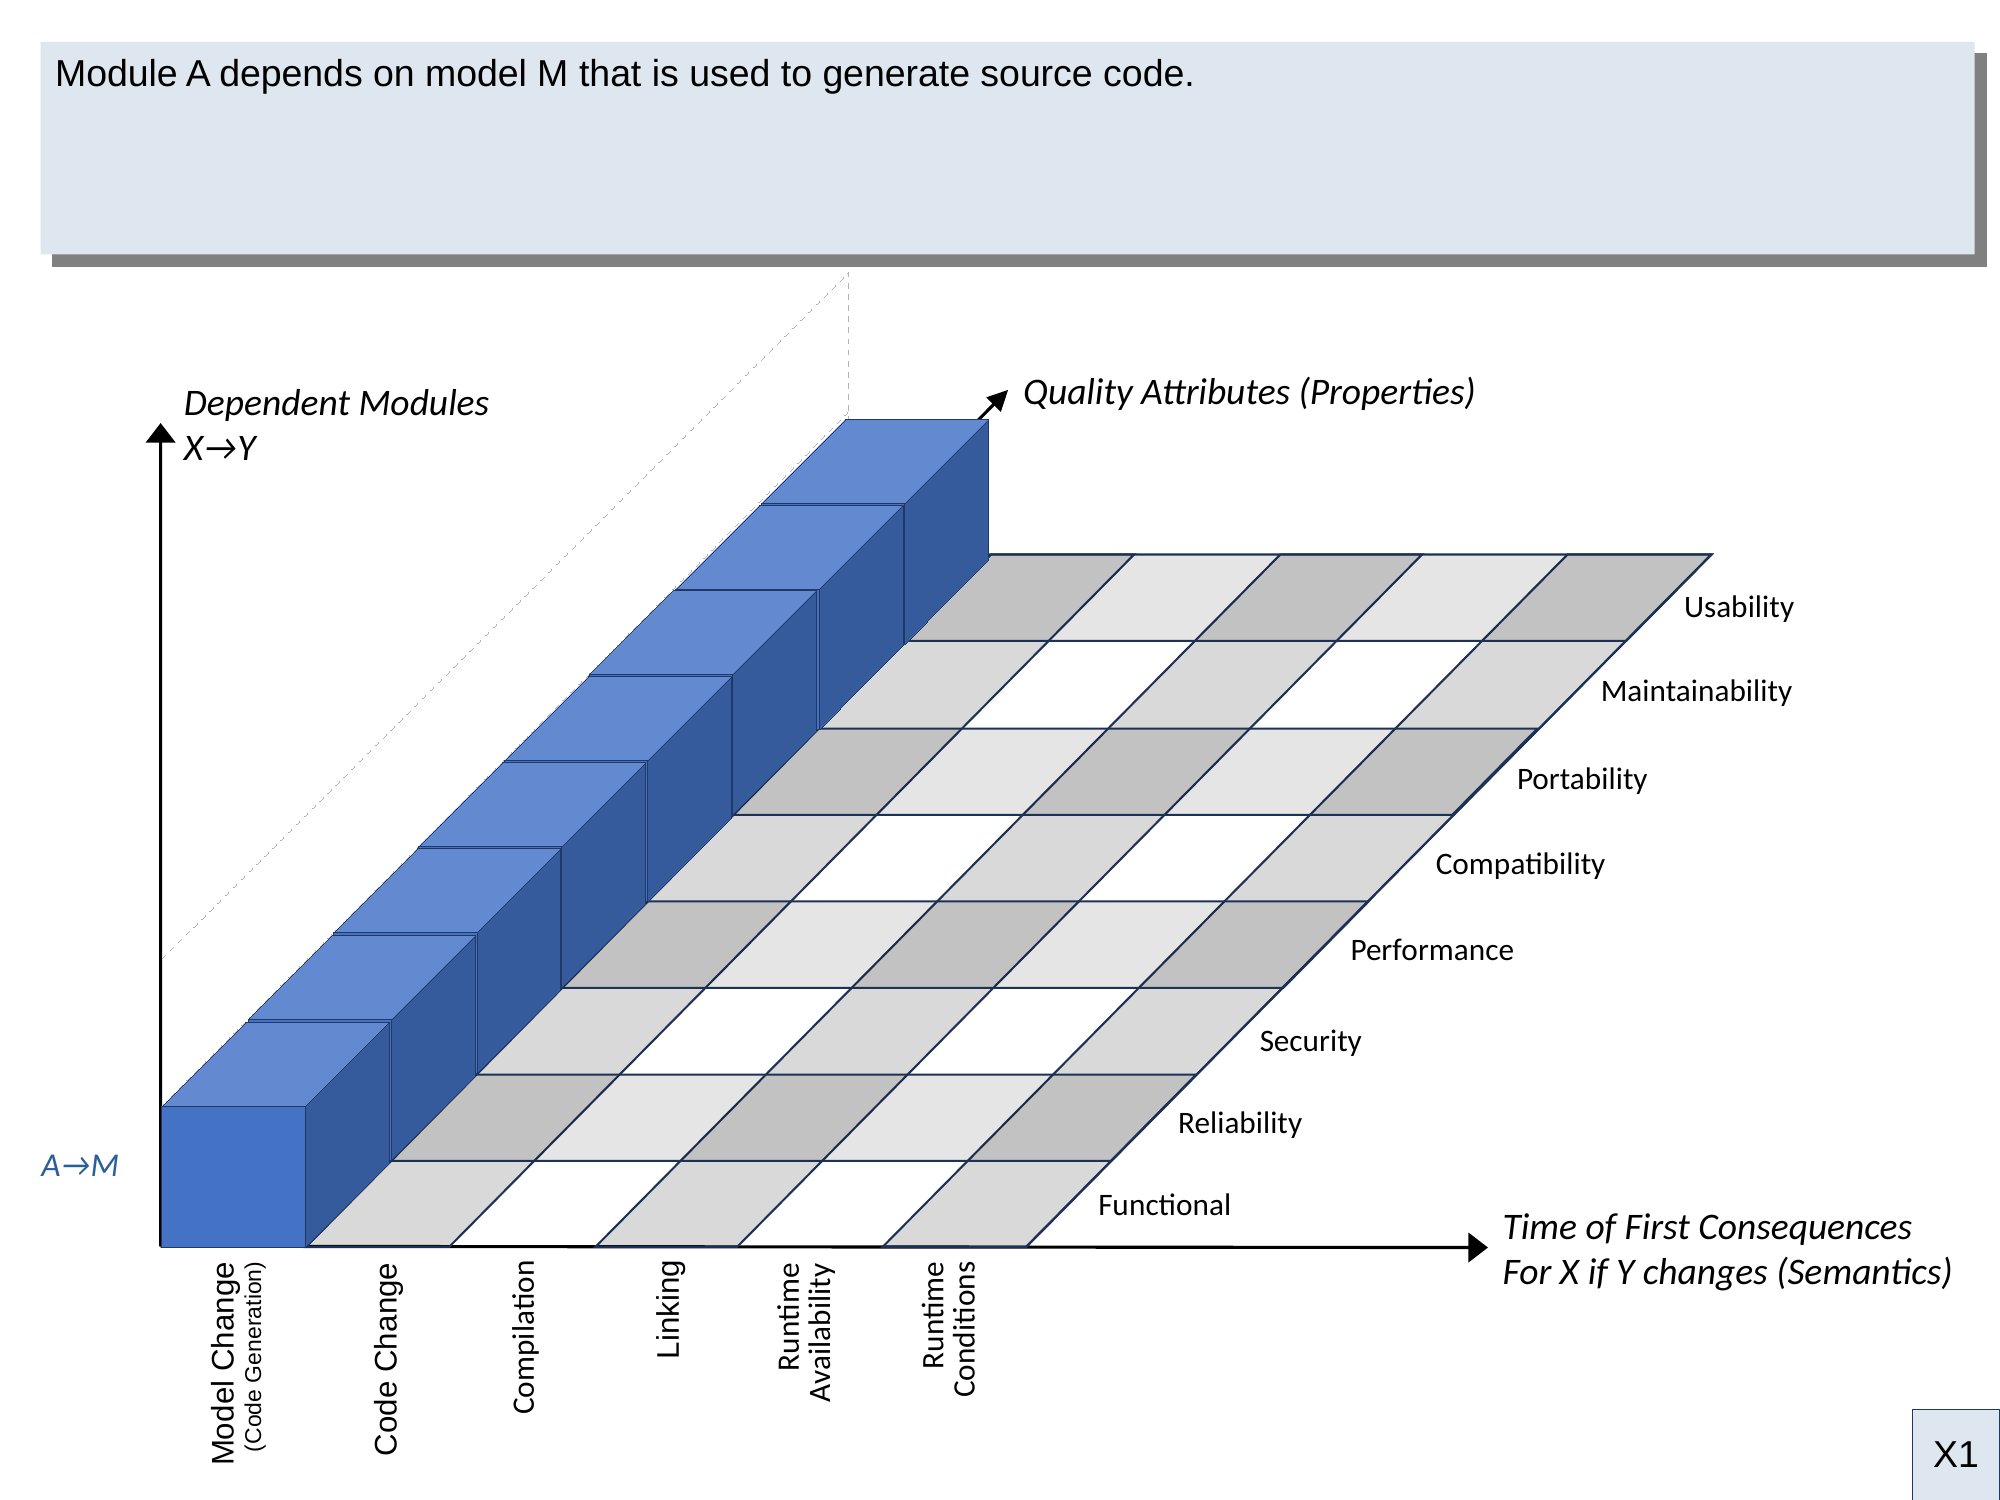

Module A depends on model M that is used to generate source code.
 Dependent Modules
 X→Y
Quality Attributes (Properties)
Usability
A→M
Maintainability
Portability
Compatibility
 Performance
Security
Reliability
Functional
Time of First Consequences
For X if Y changes (Semantics)
Runtime
Availability
Runtime
Conditions
Model Change
(Code Generation)
Linking
Code Change
Compilation
X1